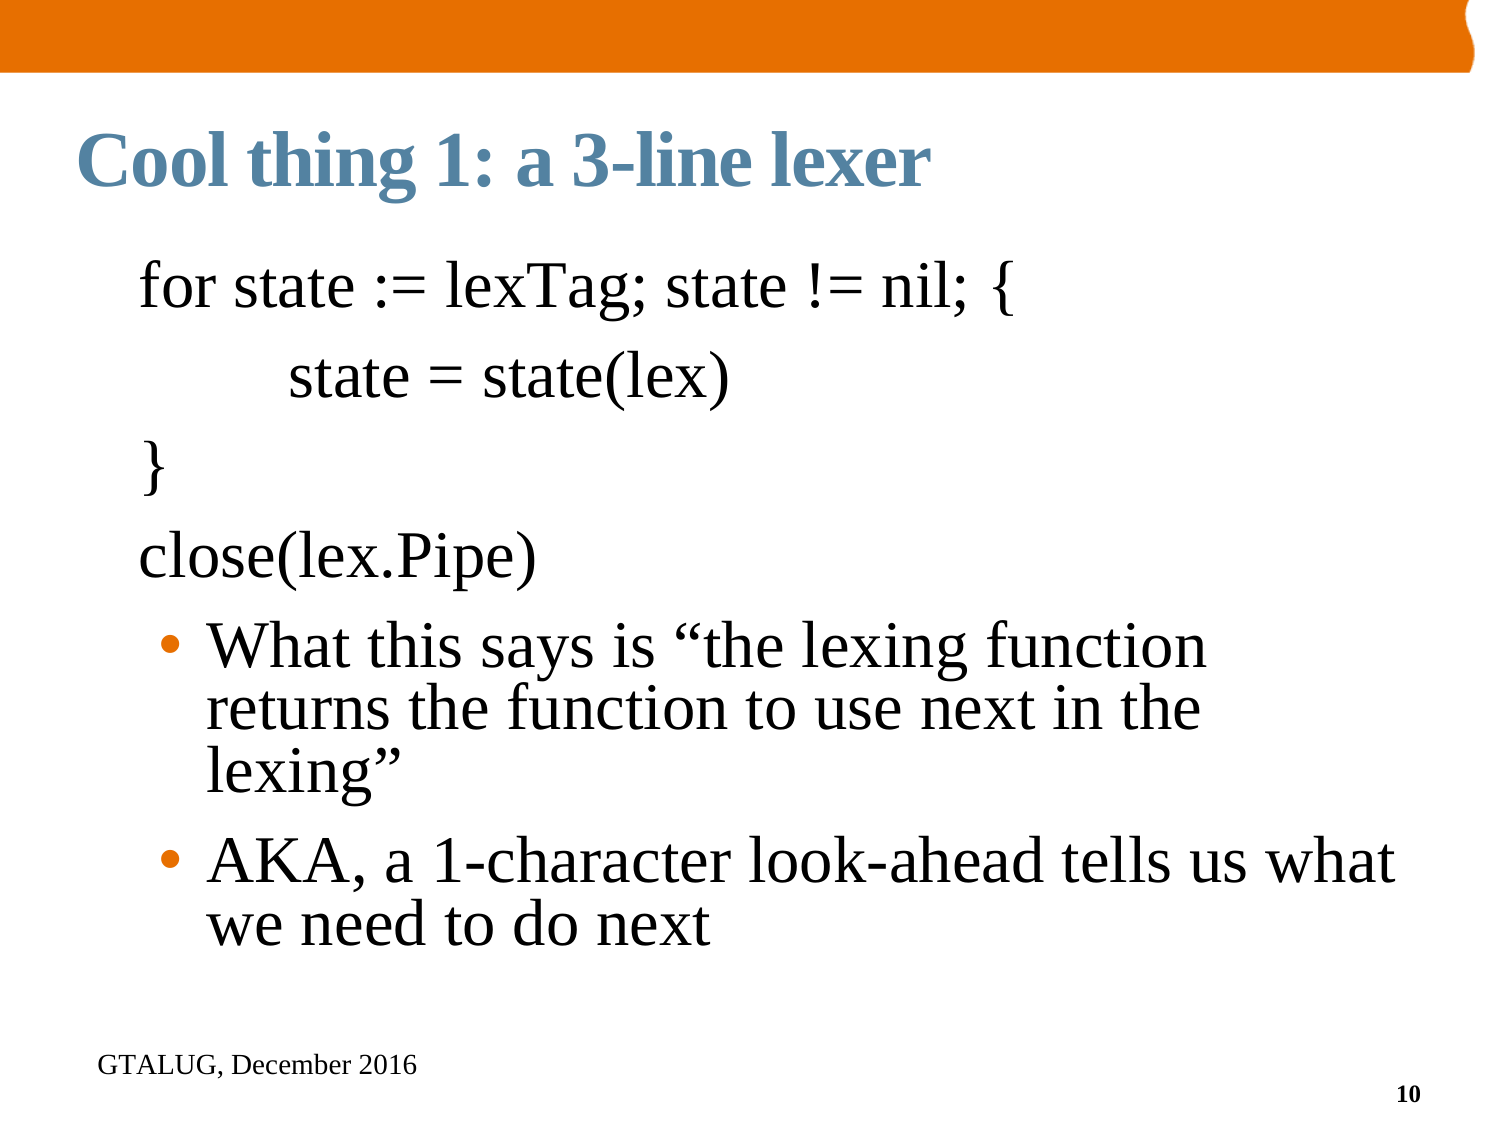

# Cool thing 1: a 3-line lexer
for state := lexTag; state != nil; {
		state = state(lex)
}
close(lex.Pipe)
What this says is “the lexing function returns the function to use next in the lexing”
AKA, a 1-character look-ahead tells us what we need to do next